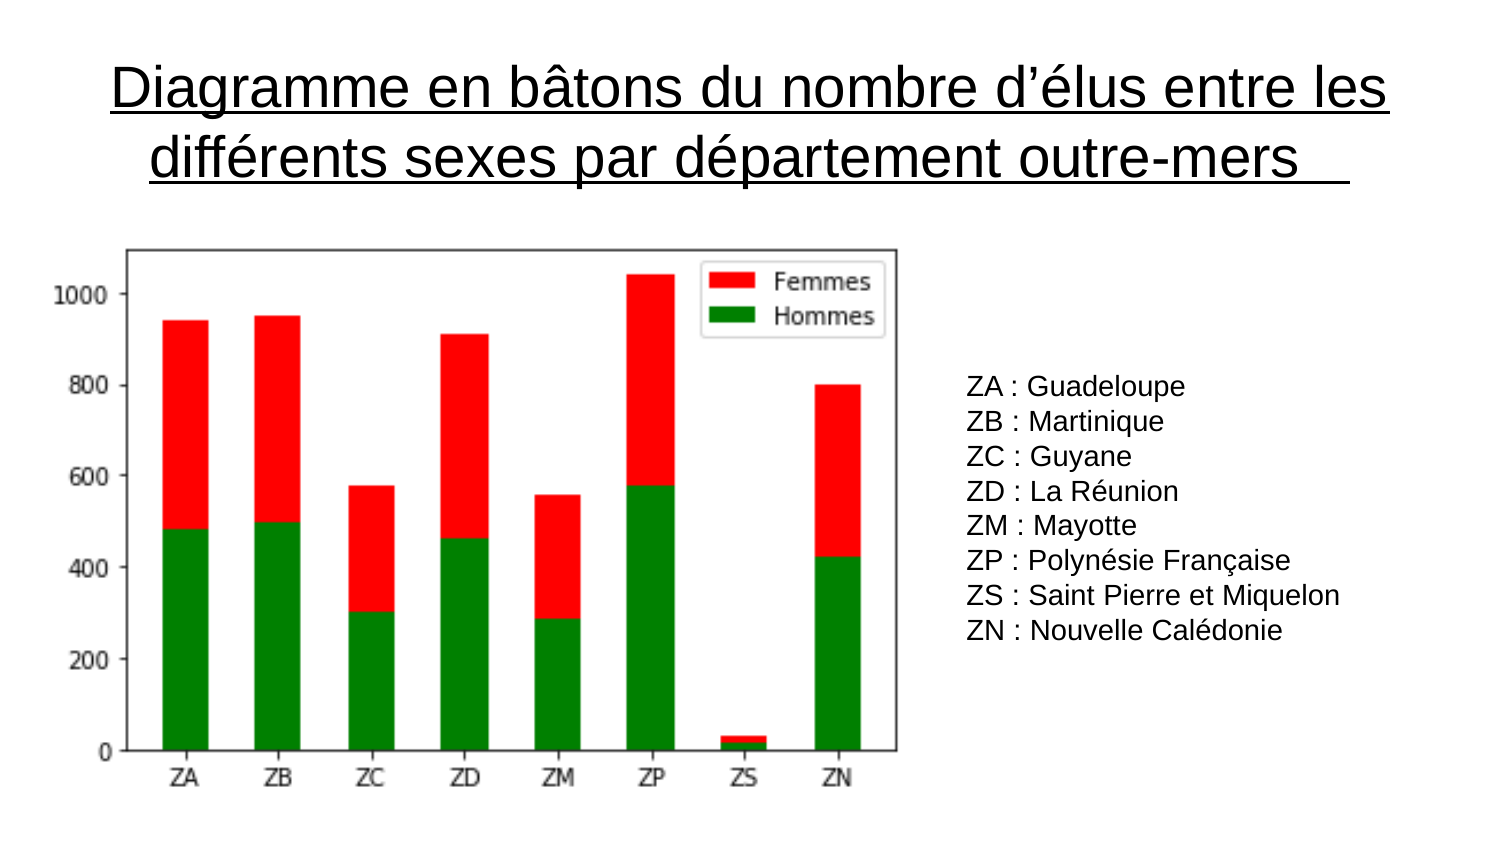

# Diagramme en bâtons du nombre d’élus entre les différents sexes par département outre-mers
ZA : Guadeloupe
ZB : Martinique
ZC : Guyane
ZD : La Réunion
ZM : Mayotte
ZP : Polynésie Française
ZS : Saint Pierre et Miquelon
ZN : Nouvelle Calédonie